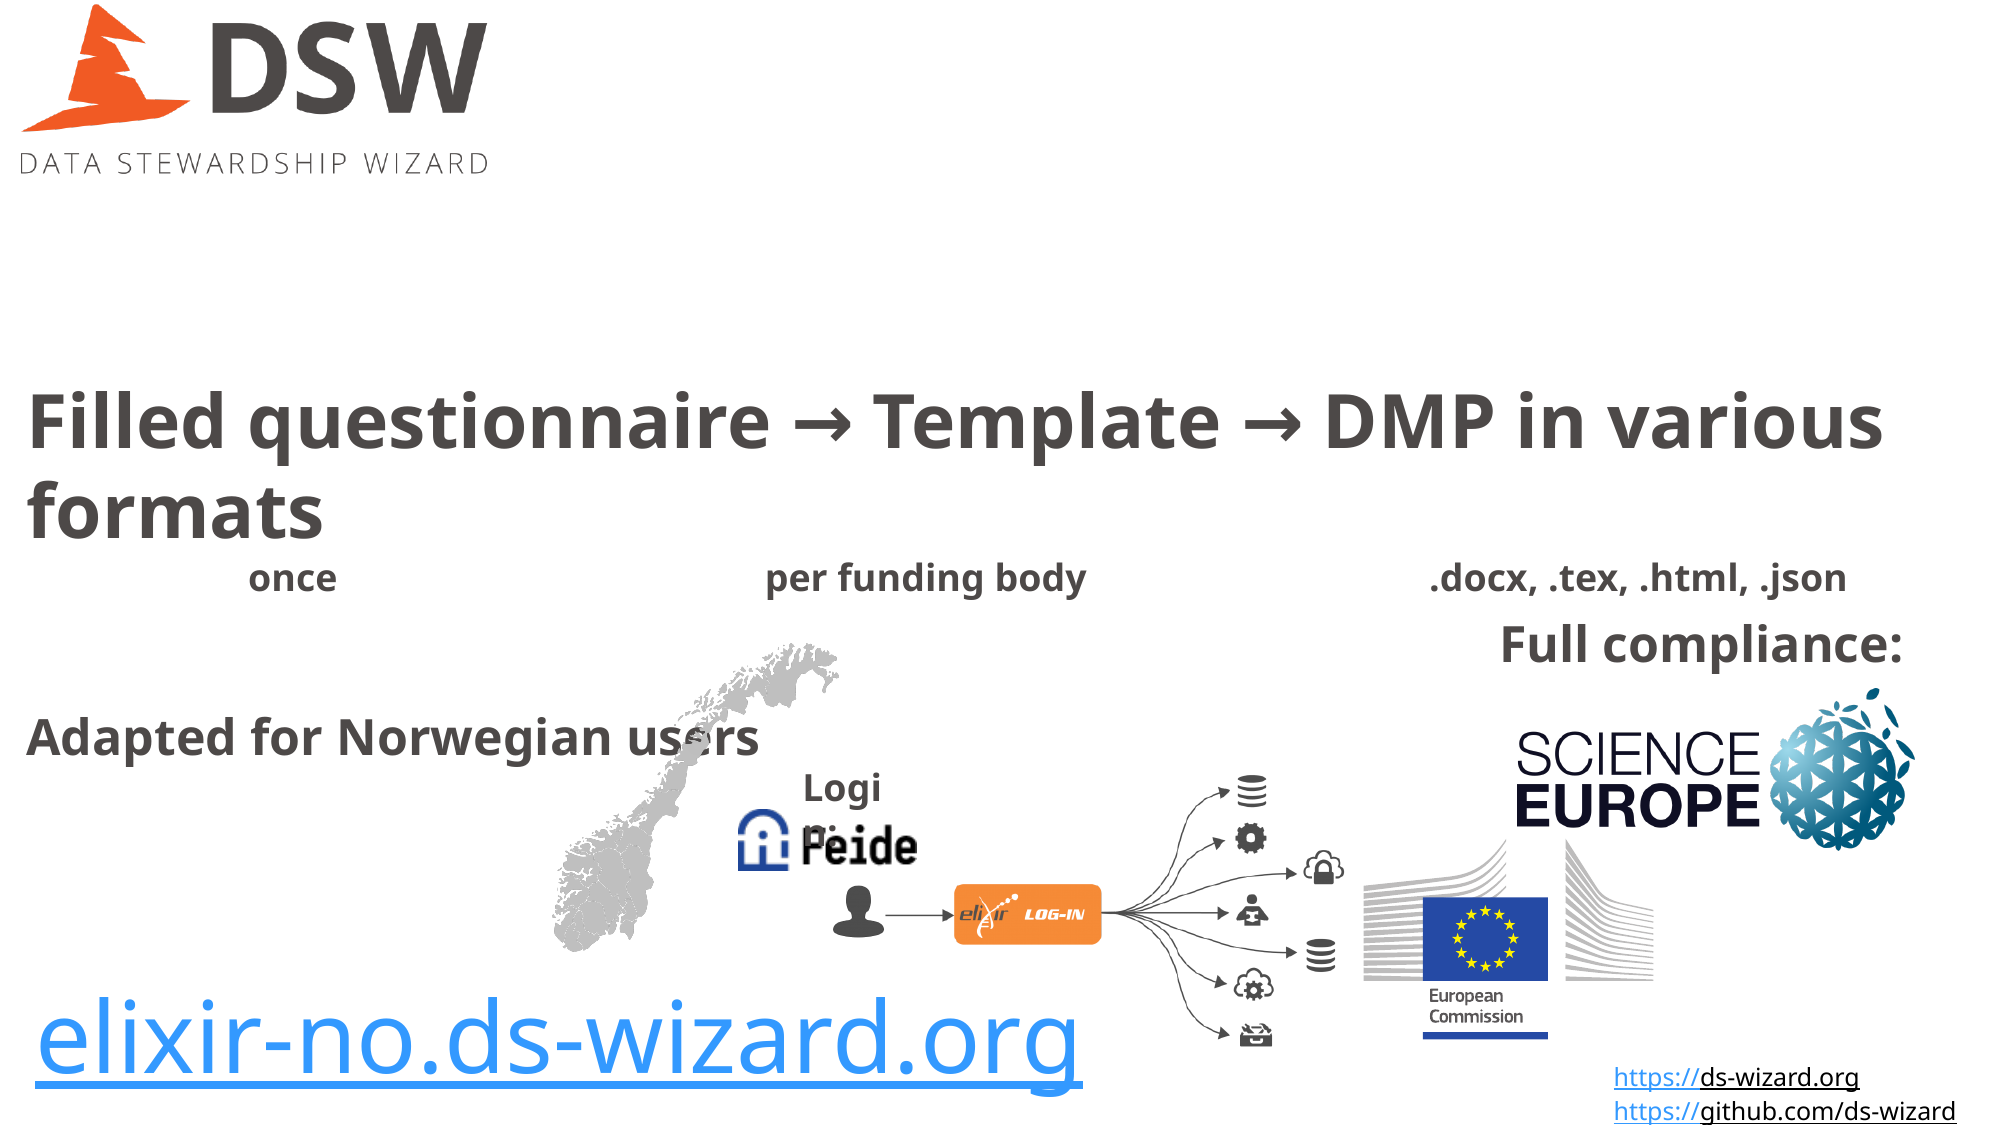

Filled questionnaire → Template → DMP in various formats
			once						per funding body					.docx, .tex, .html, .json
Full compliance:
Adapted for Norwegian users
Login:
elixir-no.ds-wizard.org
https://ds-wizard.org
https://github.com/ds-wizard